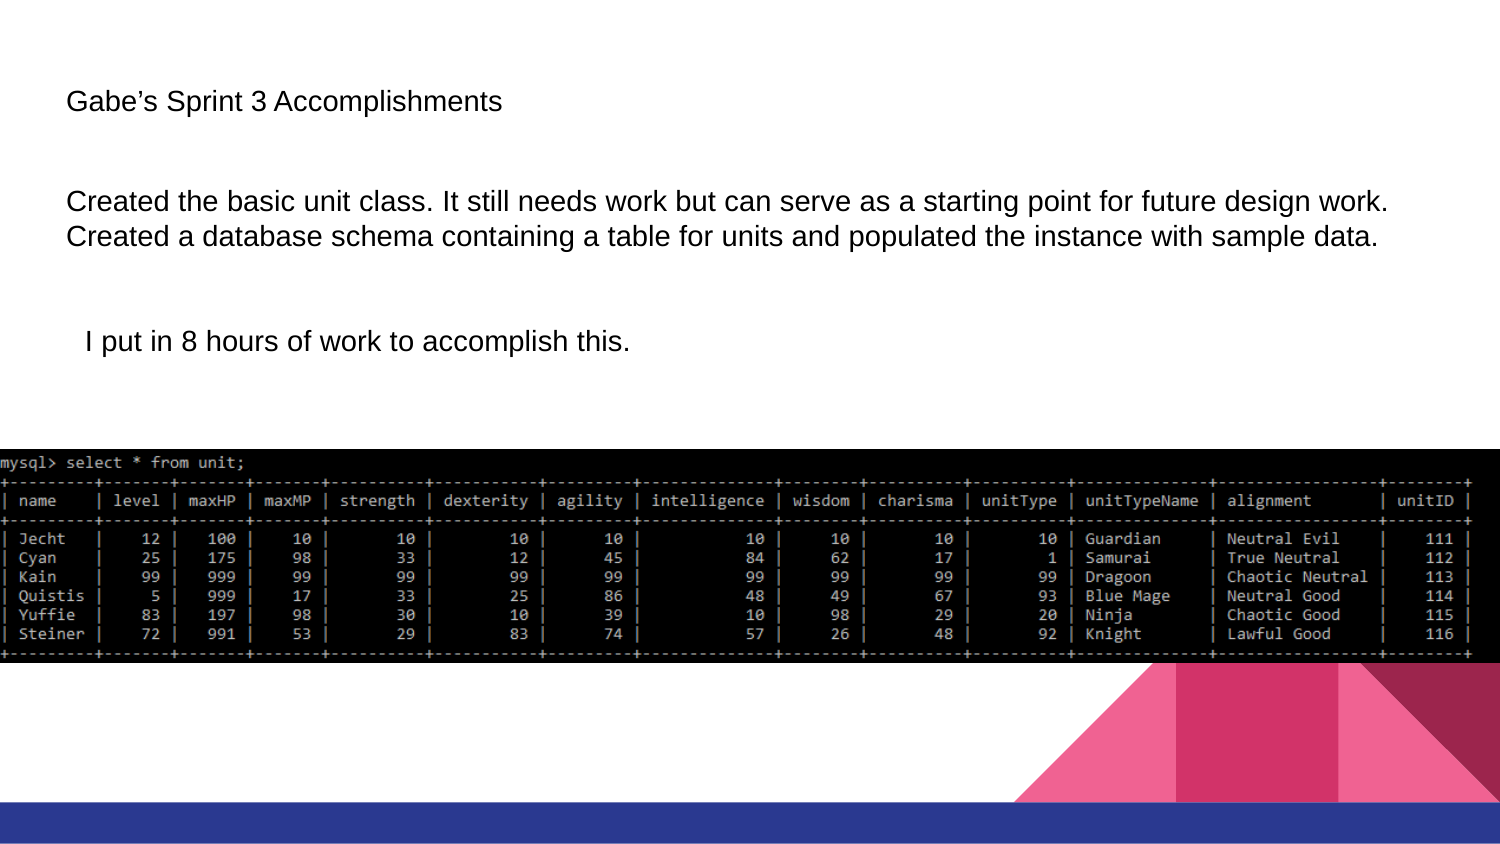

# Gabe’s Sprint 3 Accomplishments
Created the basic unit class. It still needs work but can serve as a starting point for future design work.
Created a database schema containing a table for units and populated the instance with sample data.
I put in 8 hours of work to accomplish this.